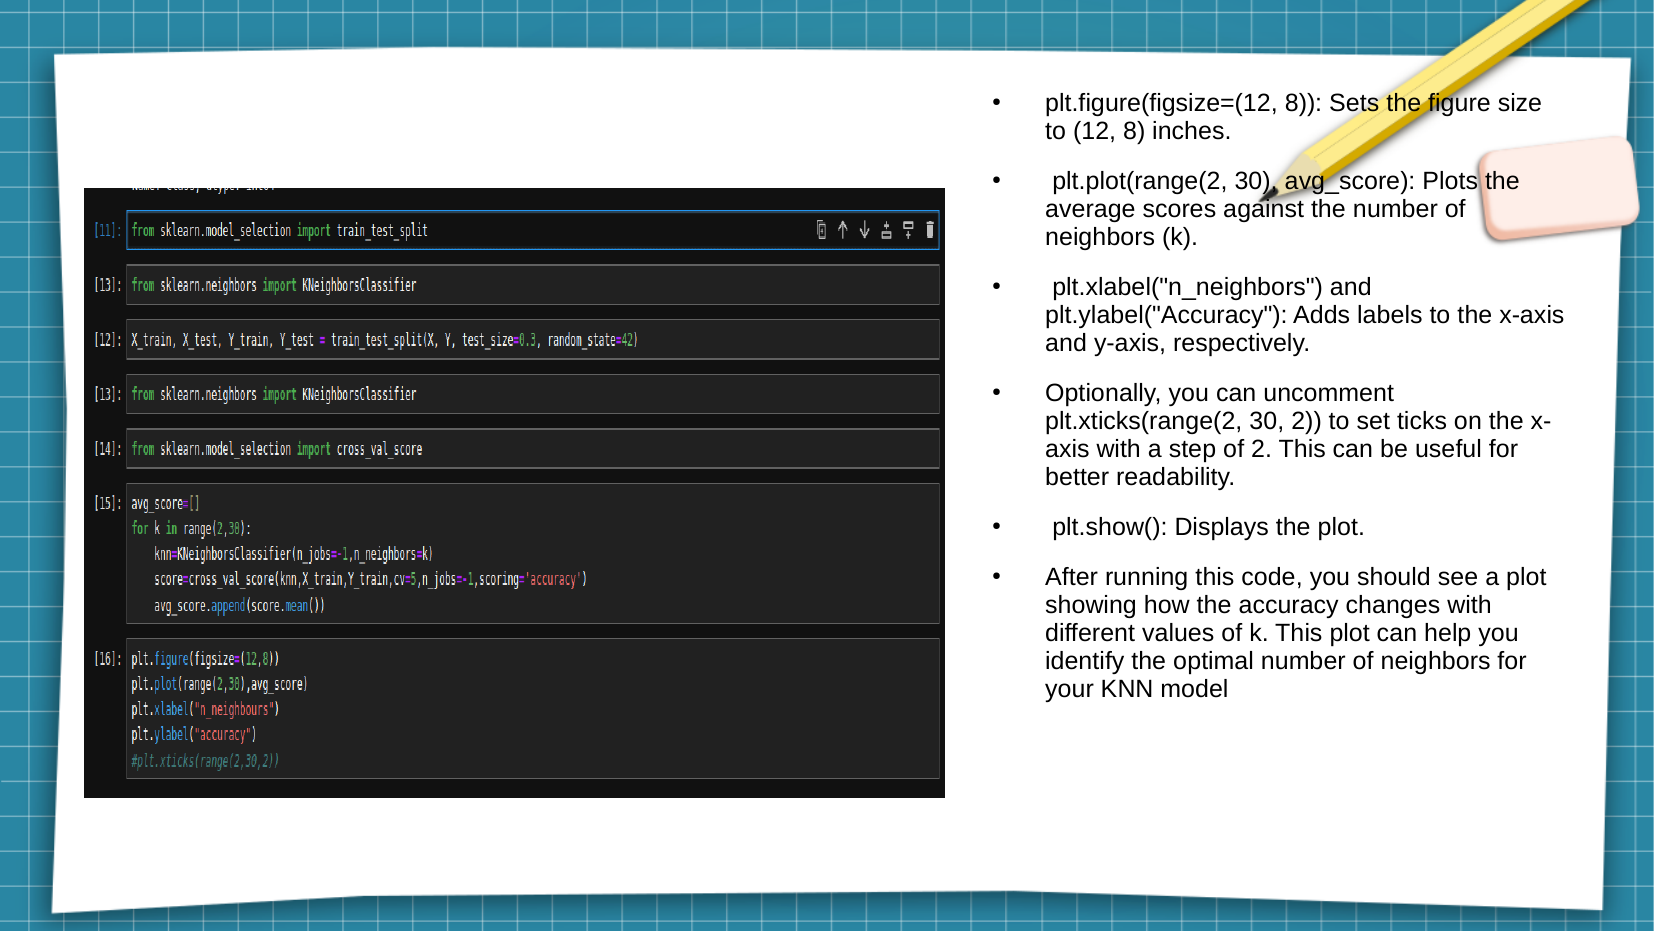

# plt.figure(figsize=(12, 8)): Sets the figure size to (12, 8) inches.
 plt.plot(range(2, 30), avg_score): Plots the average scores against the number of neighbors (k).
 plt.xlabel("n_neighbors") and plt.ylabel("Accuracy"): Adds labels to the x-axis and y-axis, respectively.
Optionally, you can uncomment plt.xticks(range(2, 30, 2)) to set ticks on the x-axis with a step of 2. This can be useful for better readability.
 plt.show(): Displays the plot.
After running this code, you should see a plot showing how the accuracy changes with different values of k. This plot can help you identify the optimal number of neighbors for your KNN model